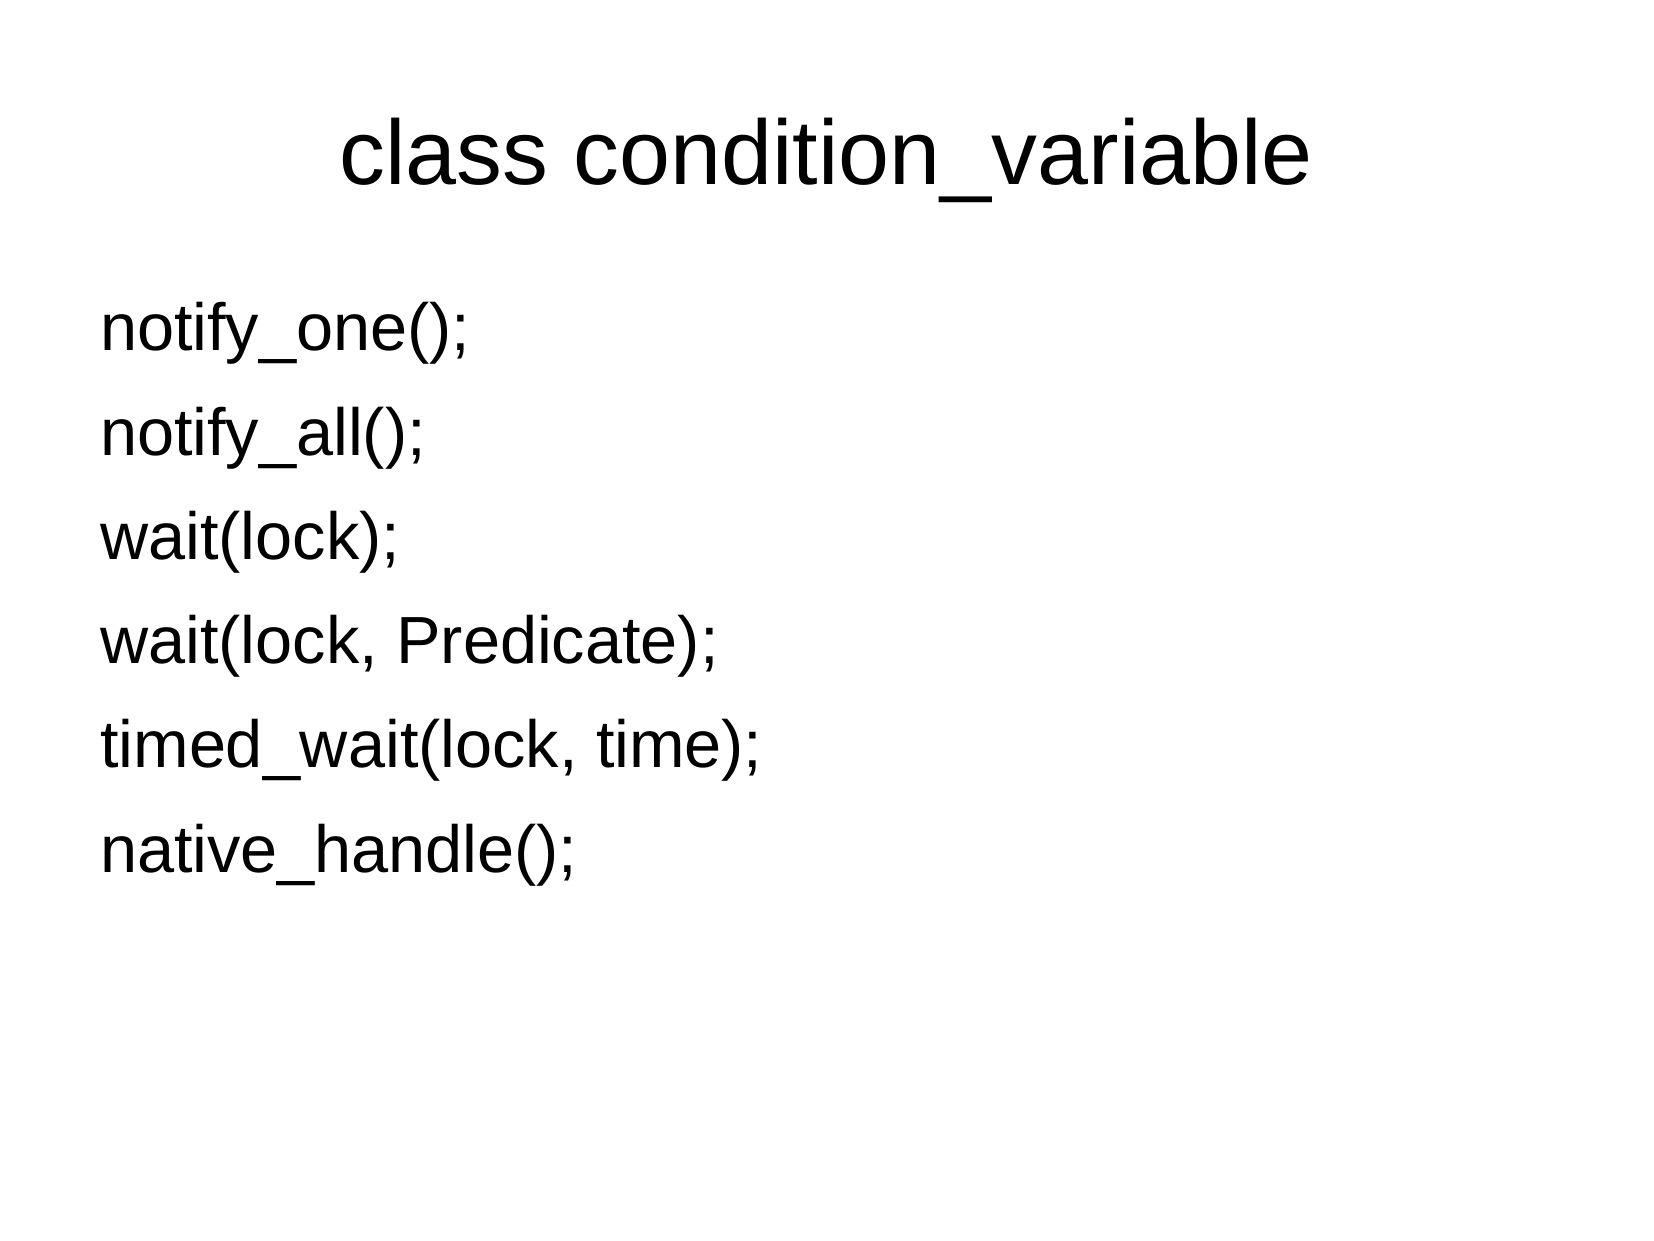

# class condition_variable
notify_one();
notify_all();
wait(lock);
wait(lock, Predicate);
timed_wait(lock, time);
native_handle();